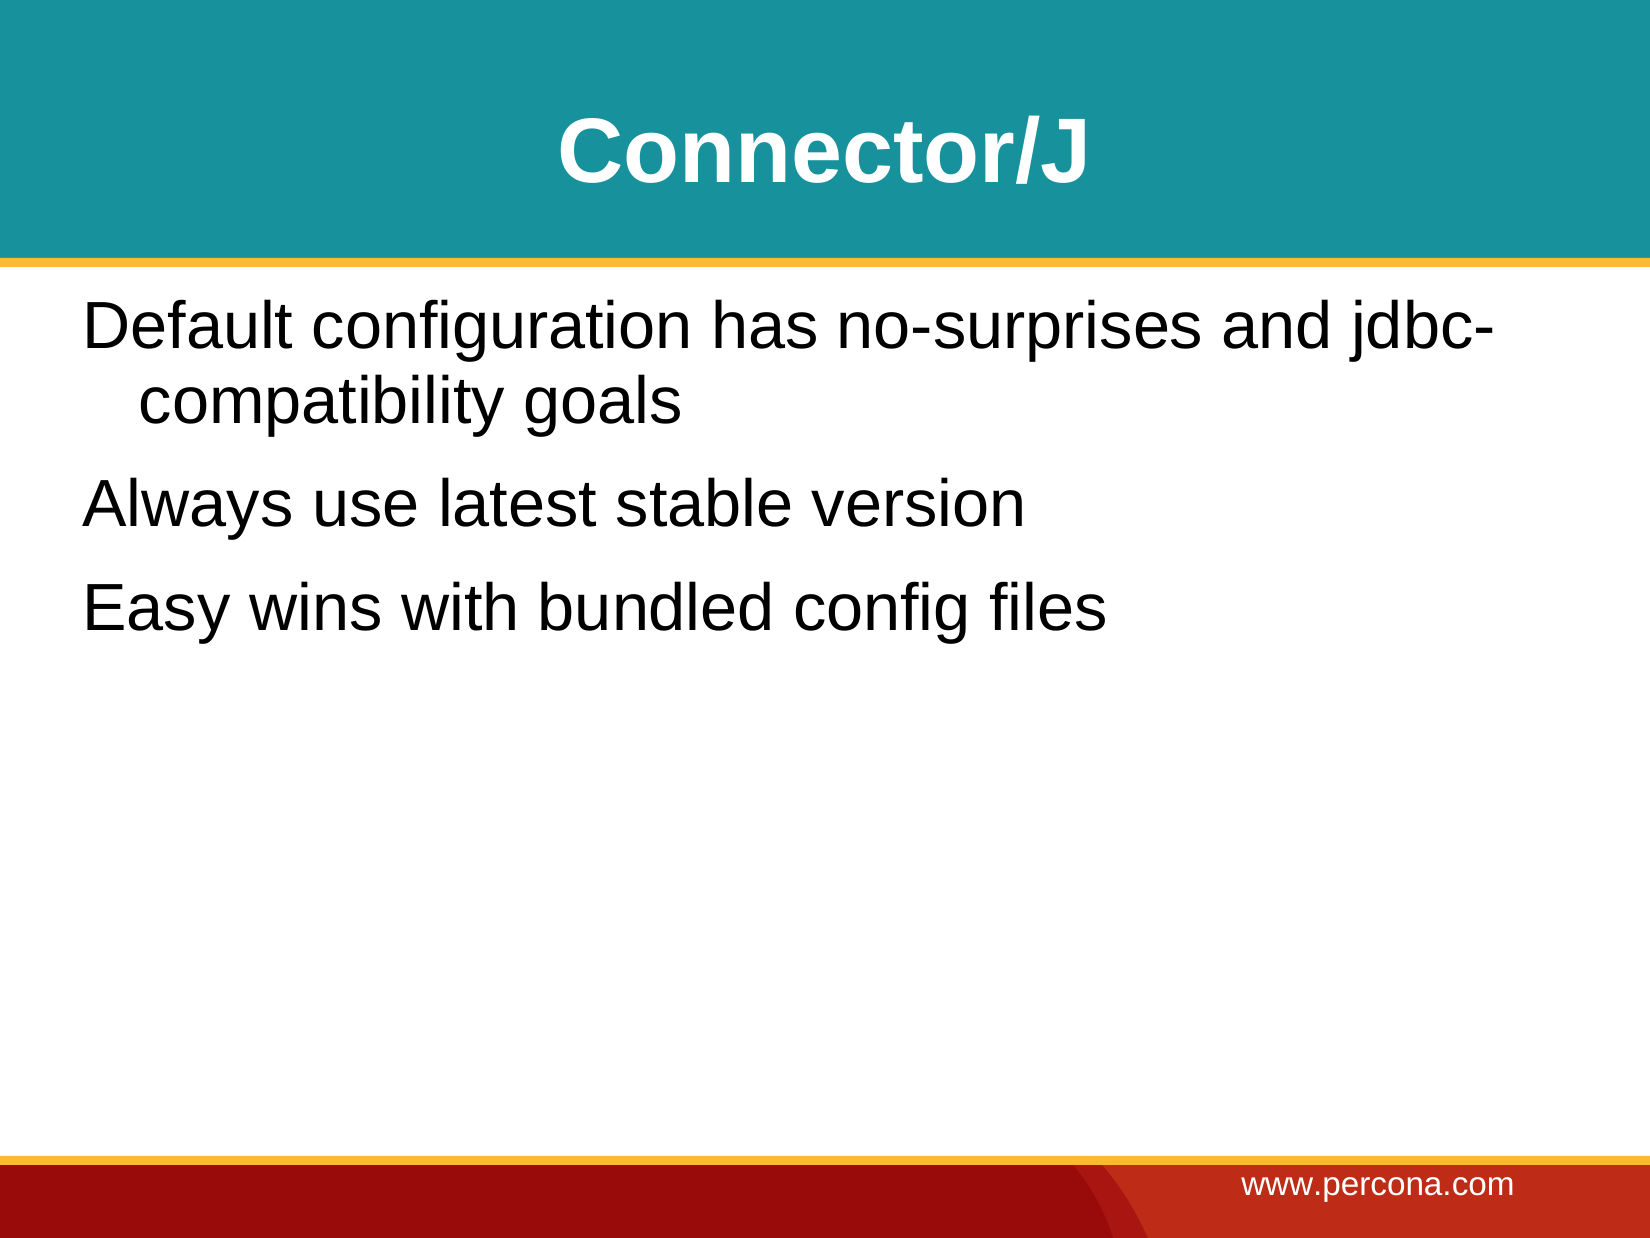

# Connector/J
Default configuration has no-surprises and jdbc-compatibility goals
Always use latest stable version
Easy wins with bundled config files
www.percona.com